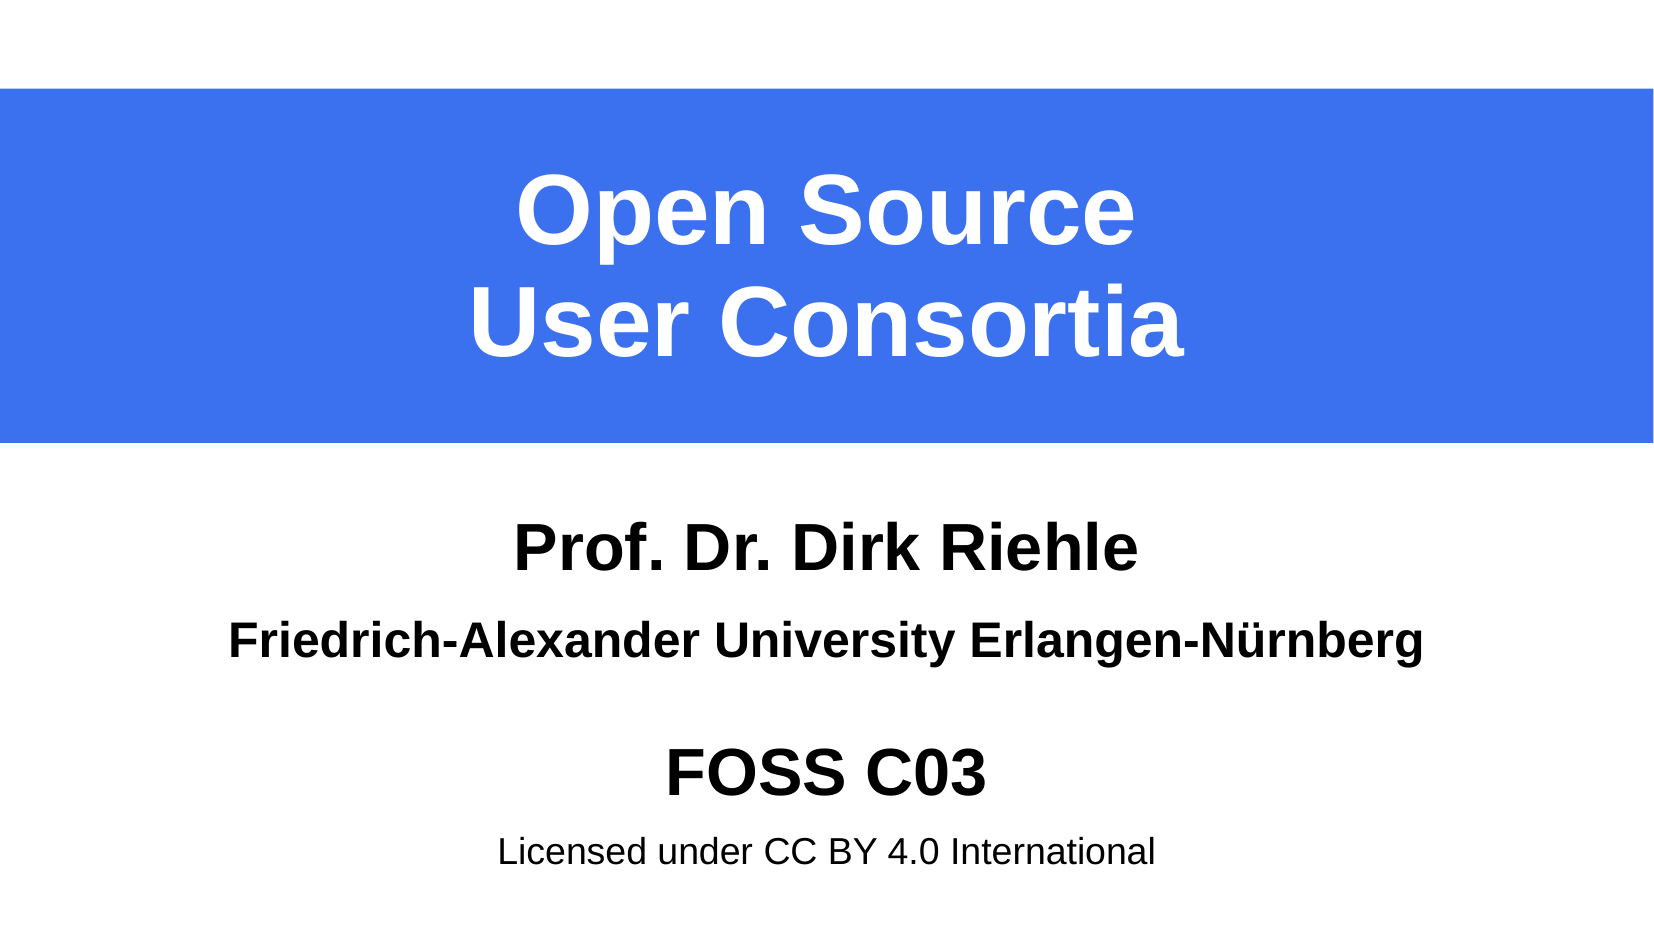

# Open Source User Consortia
Prof. Dr. Dirk Riehle
Friedrich-Alexander University Erlangen-Nürnberg
FOSS C03
Licensed under CC BY 4.0 International